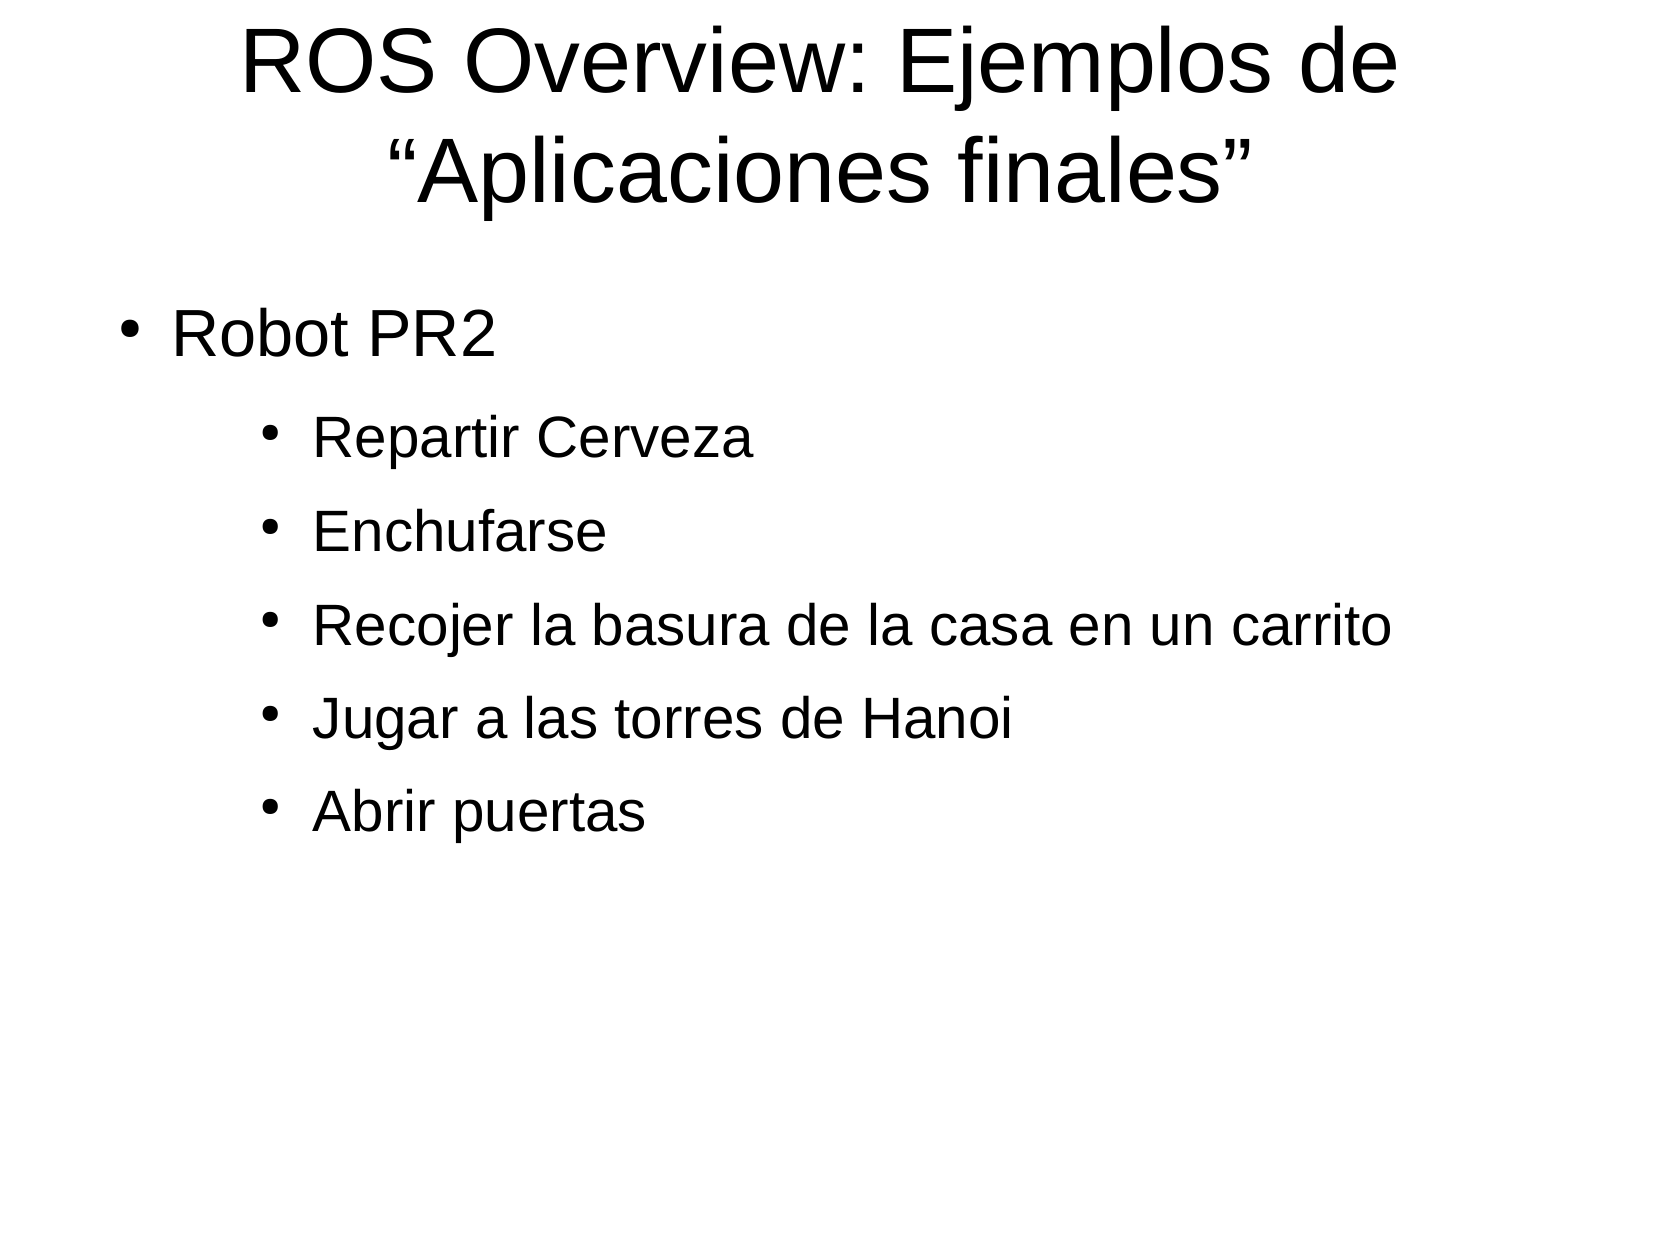

# ROS Overview: Ejemplos de “Aplicaciones finales”
Robot PR2
Repartir Cerveza
Enchufarse
Recojer la basura de la casa en un carrito
Jugar a las torres de Hanoi
Abrir puertas